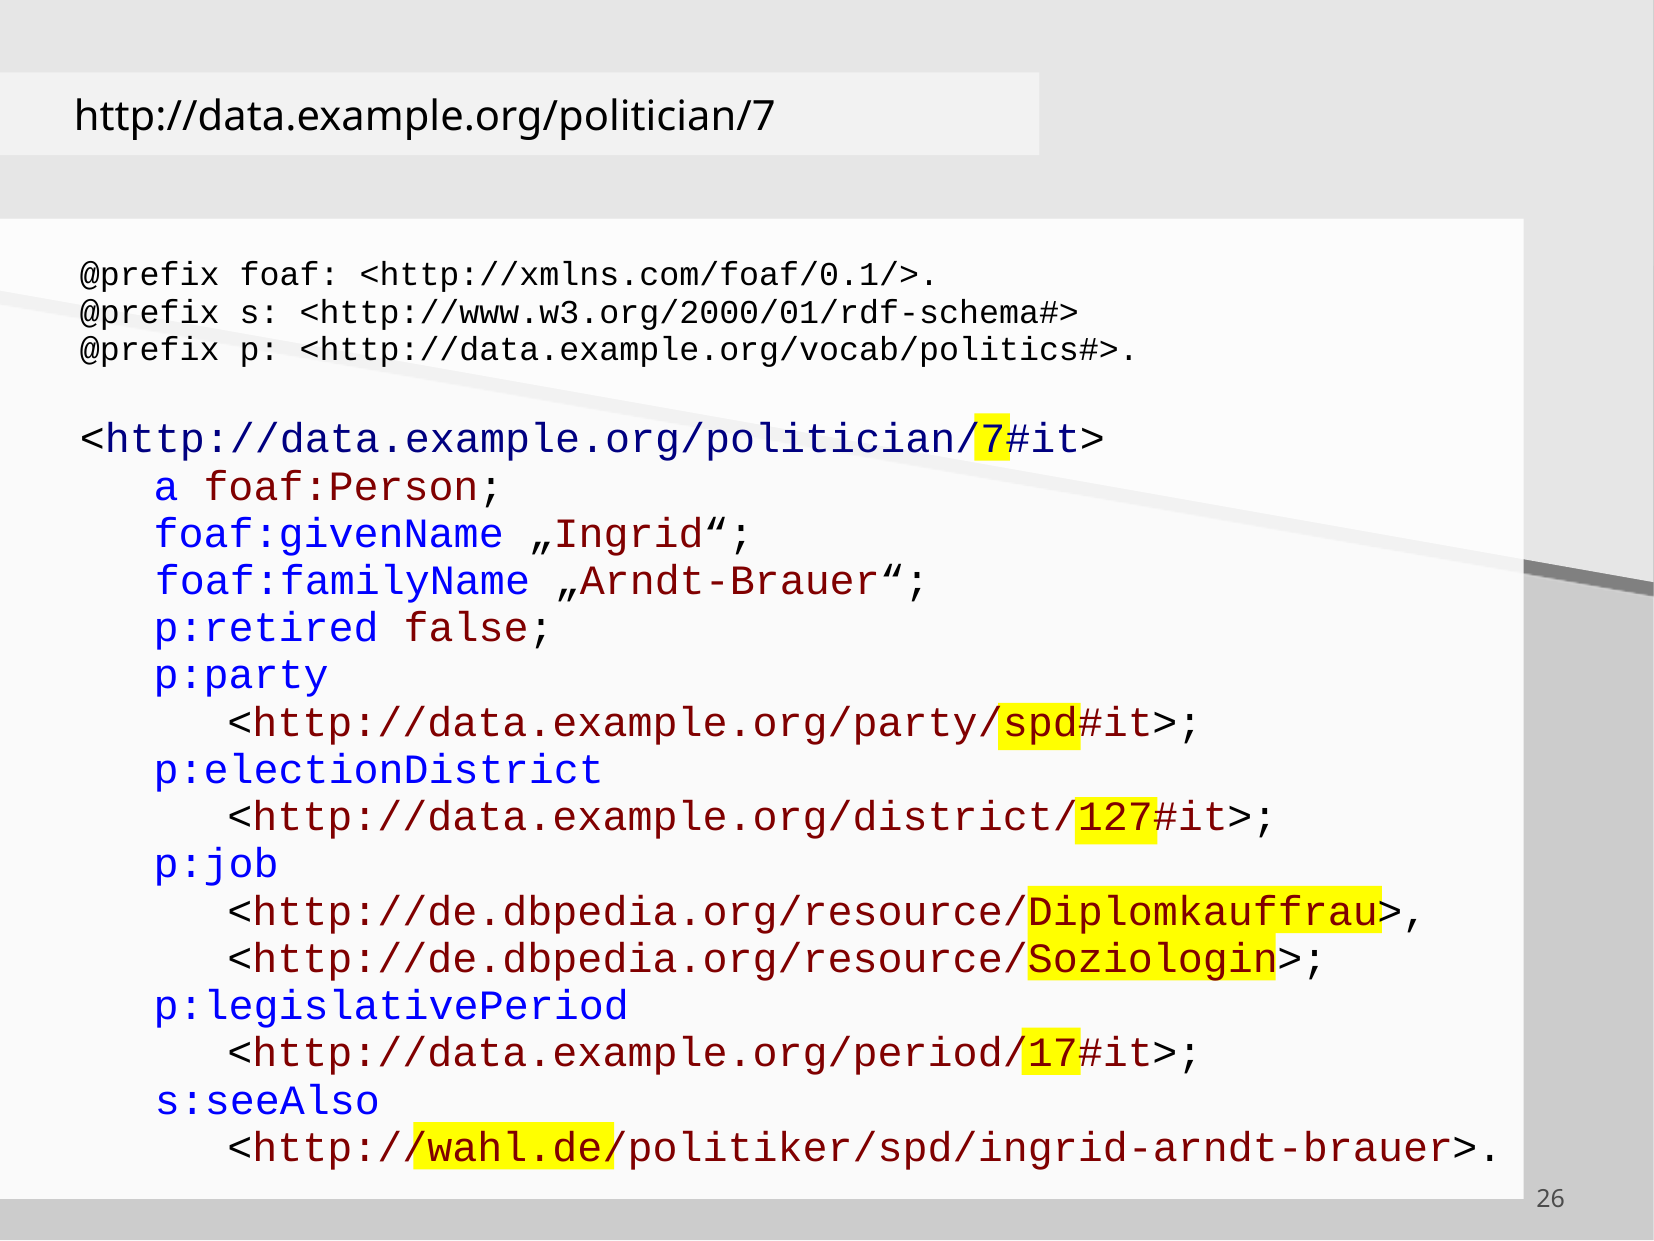

http://data.example.org/politician/7
@prefix foaf: <http://xmlns.com/foaf/0.1/>.
@prefix s: <http://www.w3.org/2000/01/rdf-schema#>
@prefix p: <http://data.example.org/vocab/politics#>.
<http://data.example.org/politician/7#it>
	a foaf:Person;
	foaf:givenName „Ingrid“;
 foaf:familyName „Arndt-Brauer“;
	p:retired false;
	p:party
		<http://data.example.org/party/spd#it>;
 	p:electionDistrict
		<http://data.example.org/district/127#it>;
	p:job
		<http://de.dbpedia.org/resource/Diplomkauffrau>,
		<http://de.dbpedia.org/resource/Soziologin>;
	p:legislativePeriod
		<http://data.example.org/period/17#it>;
 s:seeAlso
		<http://wahl.de/politiker/spd/ingrid-arndt-brauer>.